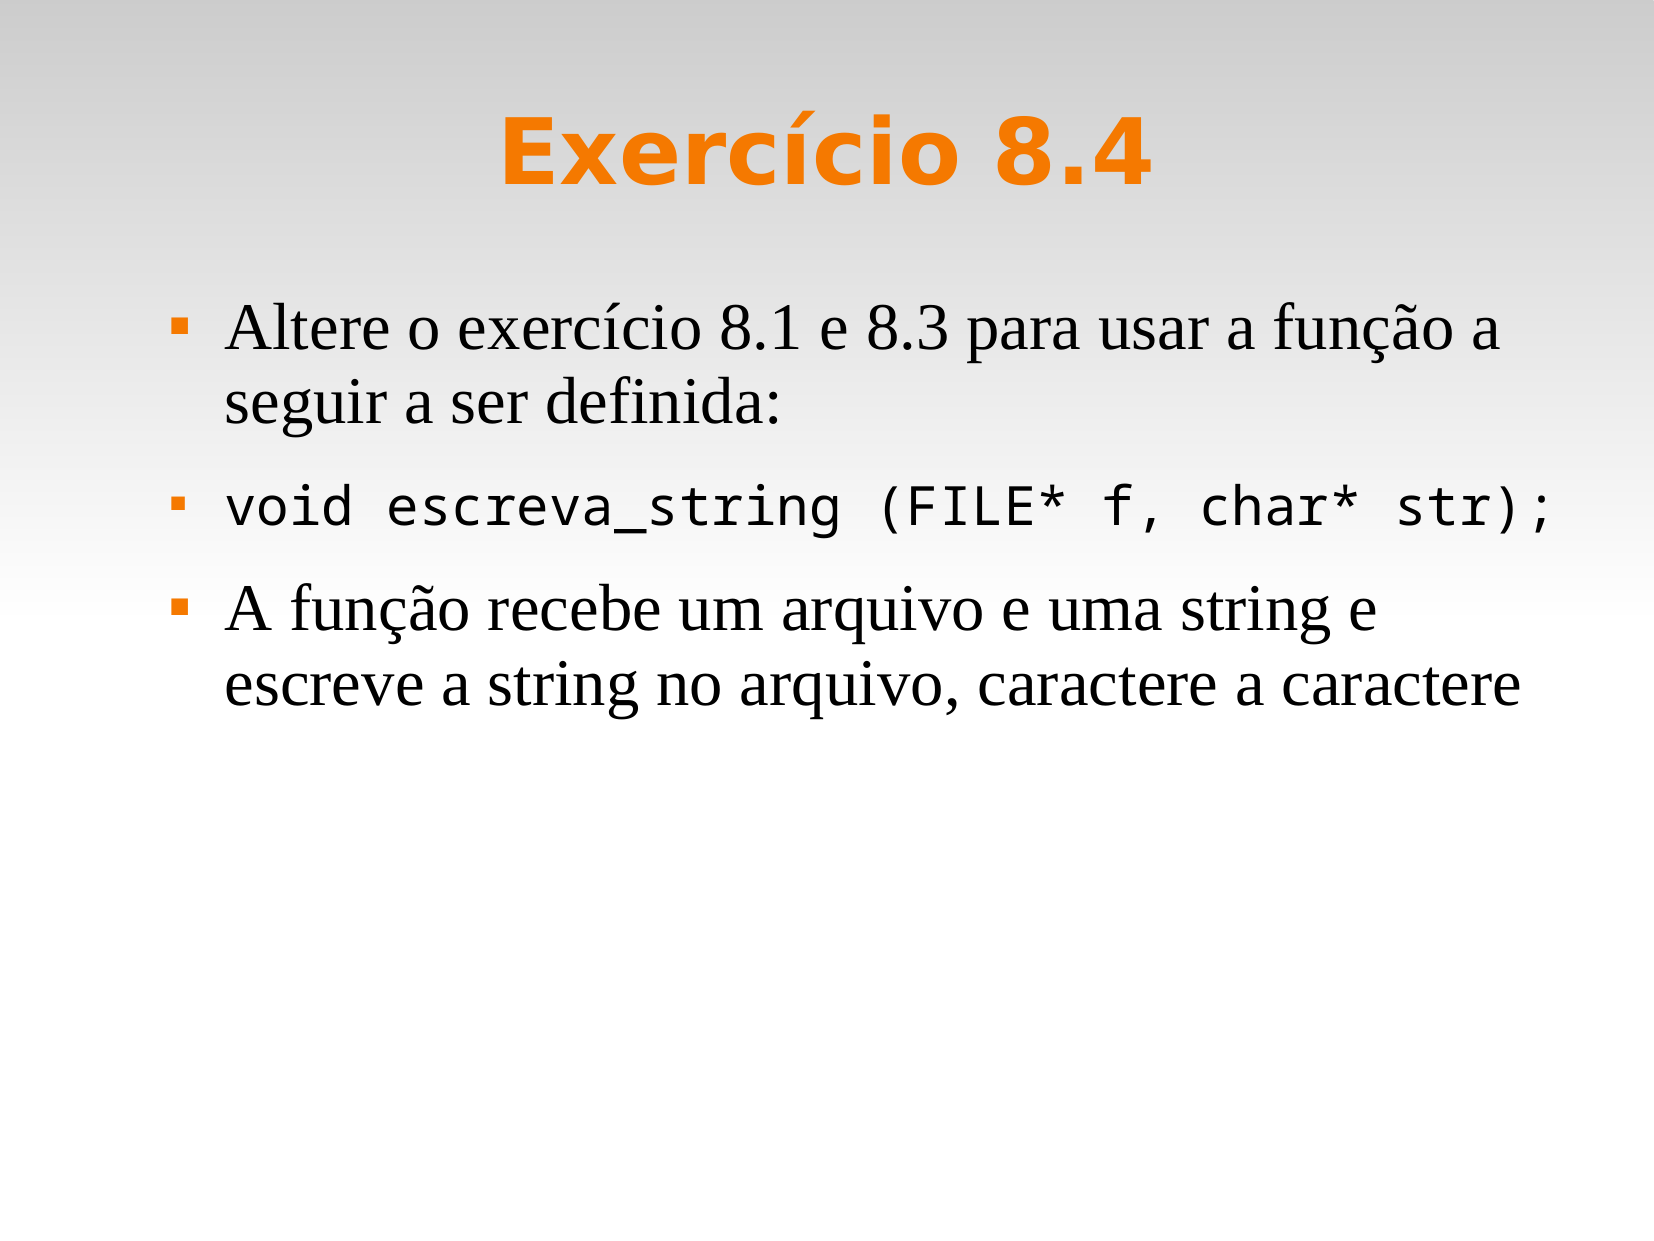

# Exercício 8.4
Altere o exercício 8.1 e 8.3 para usar a função a seguir a ser definida:
void escreva_string (FILE* f, char* str);
A função recebe um arquivo e uma string e escreve a string no arquivo, caractere a caractere